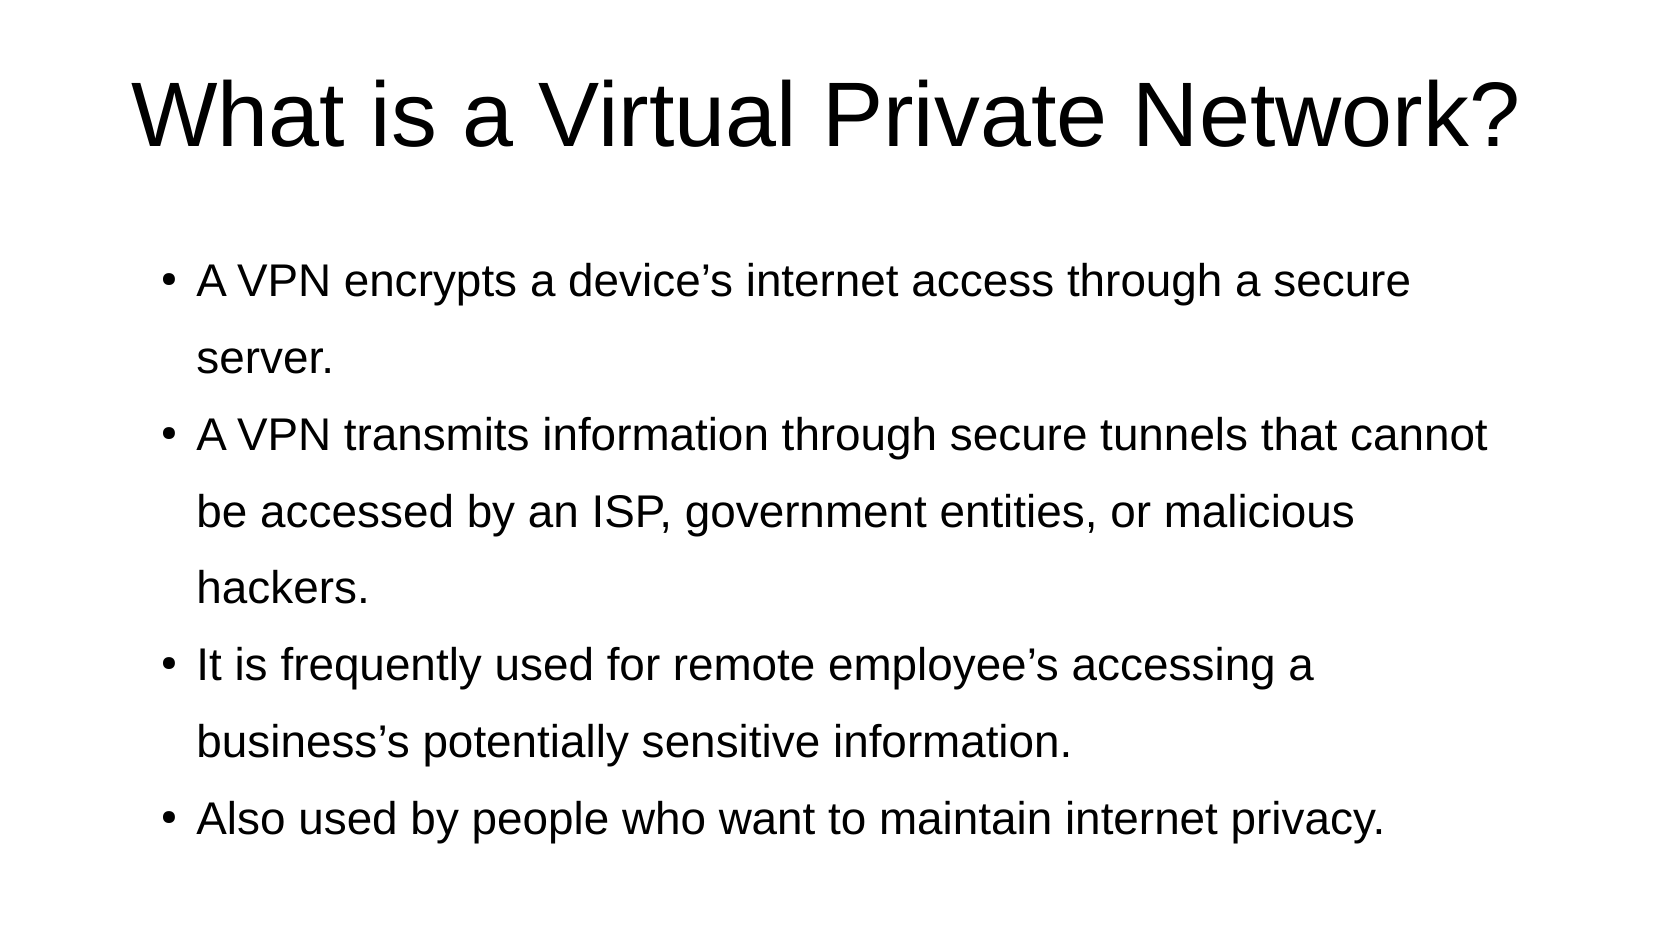

# What is a Virtual Private Network?
A VPN encrypts a device’s internet access through a secure server.
A VPN transmits information through secure tunnels that cannot be accessed by an ISP, government entities, or malicious hackers.
It is frequently used for remote employee’s accessing a business’s potentially sensitive information.
Also used by people who want to maintain internet privacy.